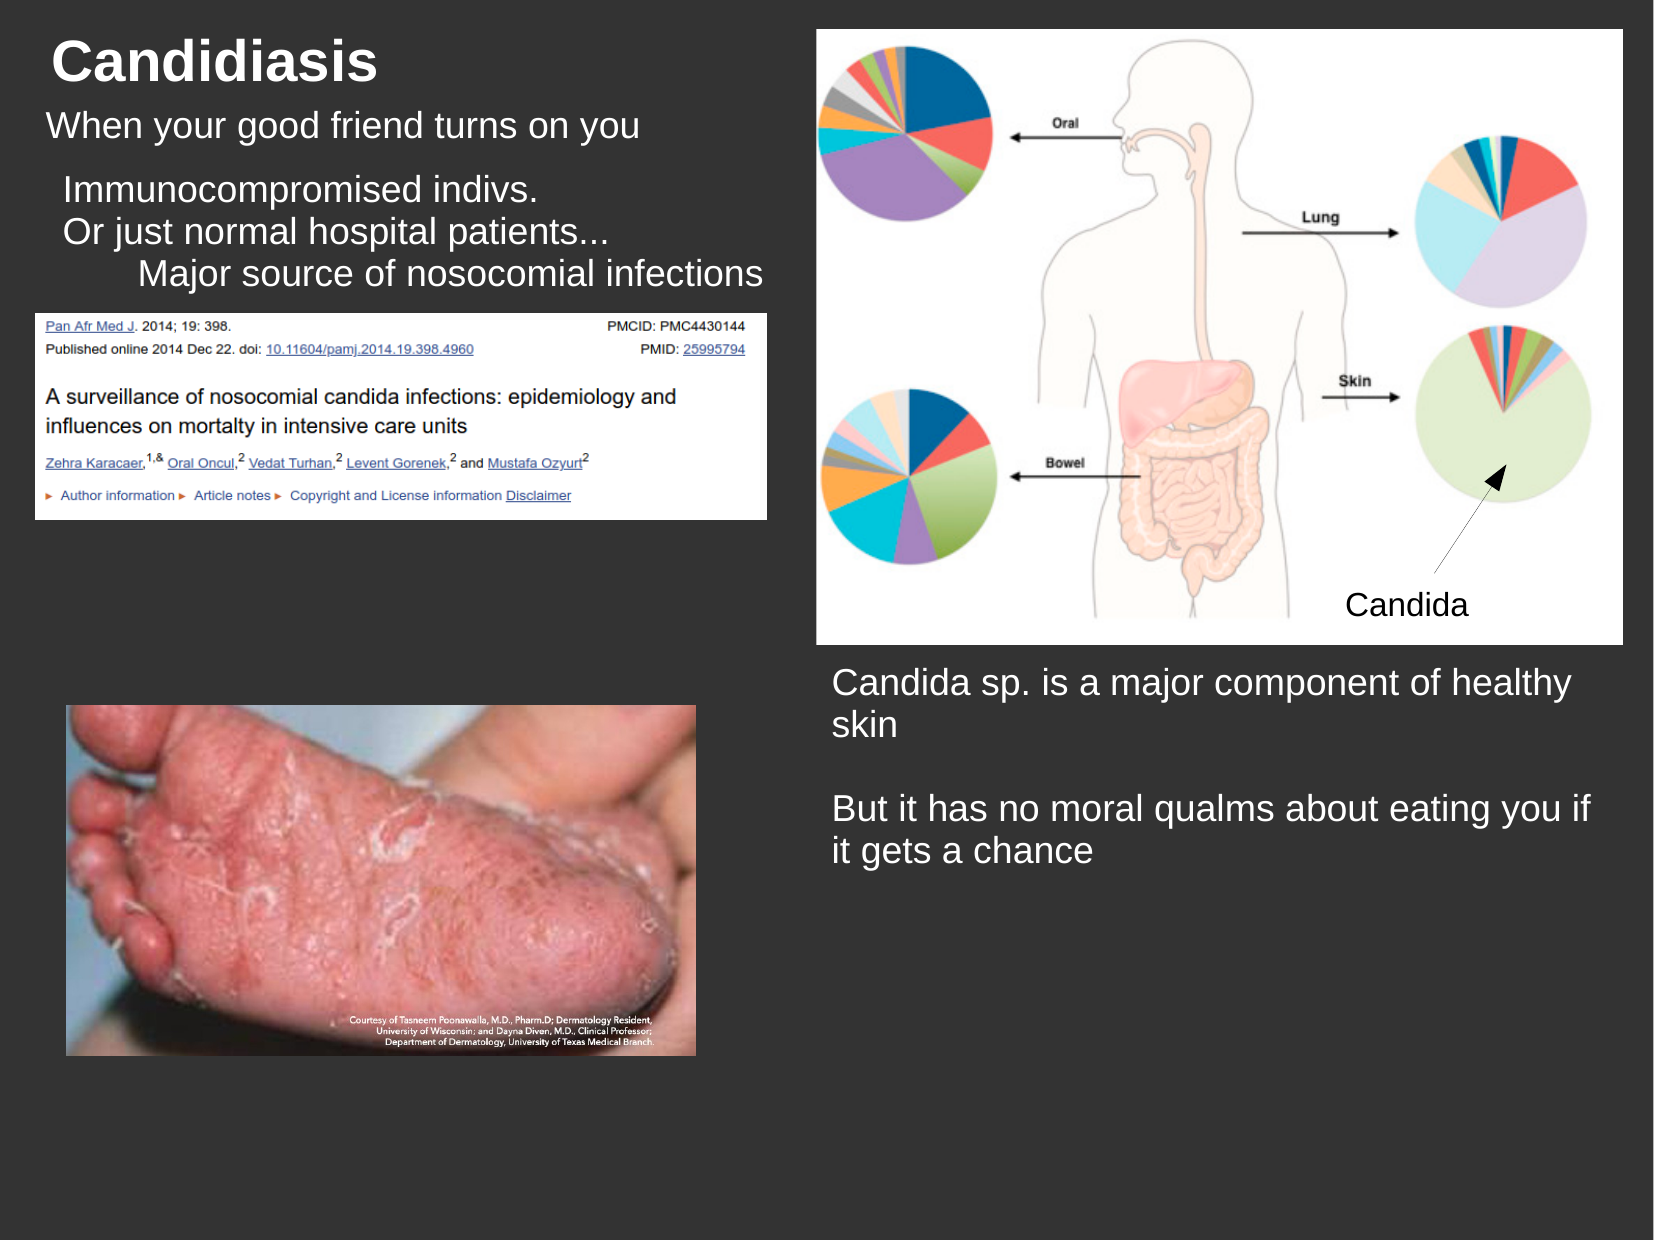

Candidiasis
When your good friend turns on you
Immunocompromised indivs.
Or just normal hospital patients...
	Major source of nosocomial infections
Candida
Candida sp. is a major component of healthy skin
But it has no moral qualms about eating you if it gets a chance